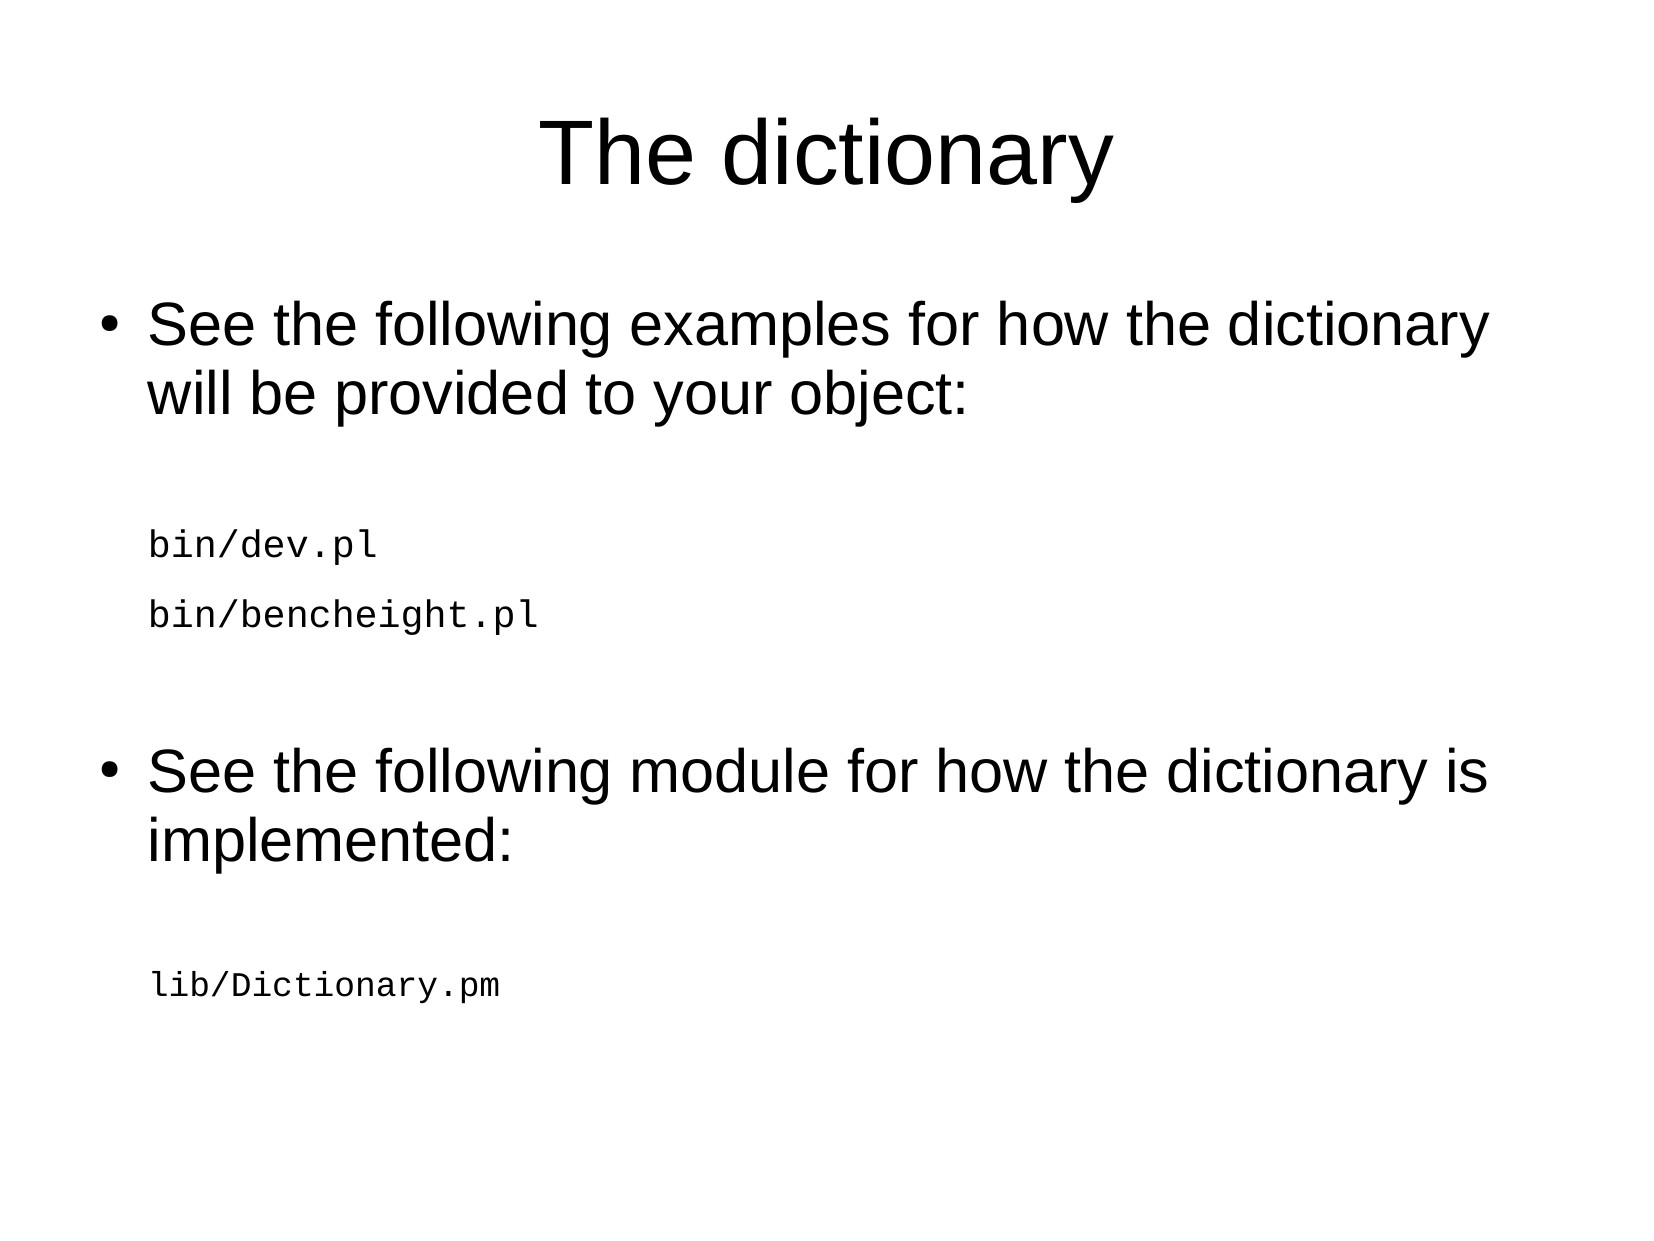

# The dictionary
See the following examples for how the dictionary will be provided to your object:
bin/dev.pl
bin/bencheight.pl
See the following module for how the dictionary is implemented:
lib/Dictionary.pm